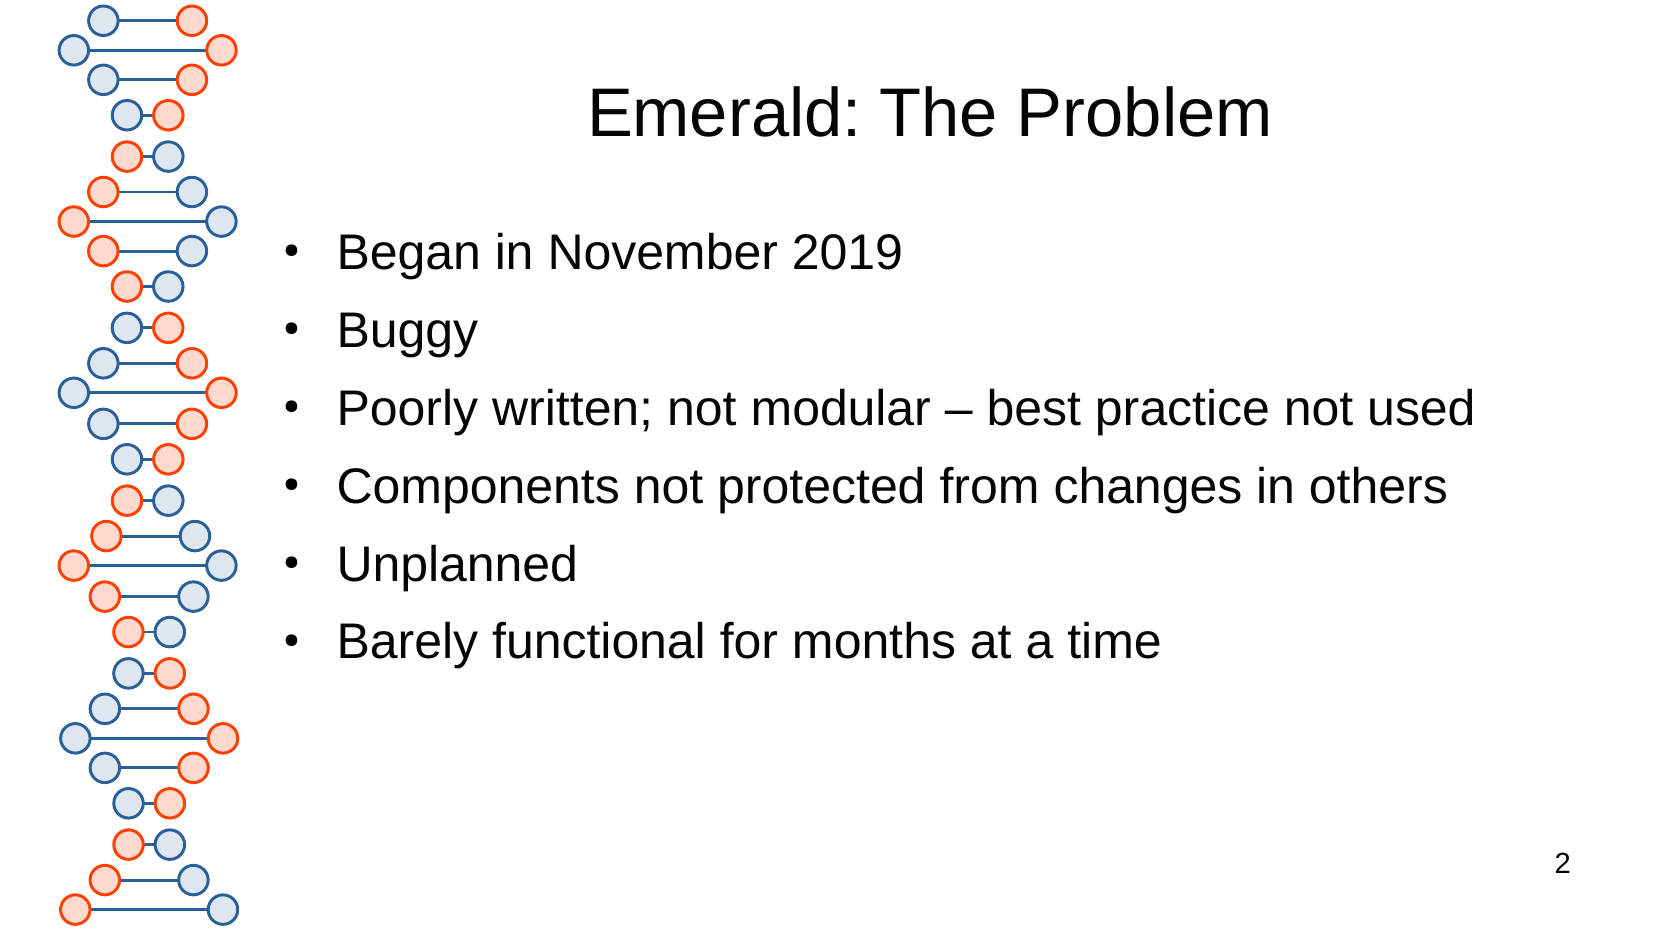

# Emerald: The Problem
Began in November 2019
Buggy
Poorly written; not modular – best practice not used
Components not protected from changes in others
Unplanned
Barely functional for months at a time
2